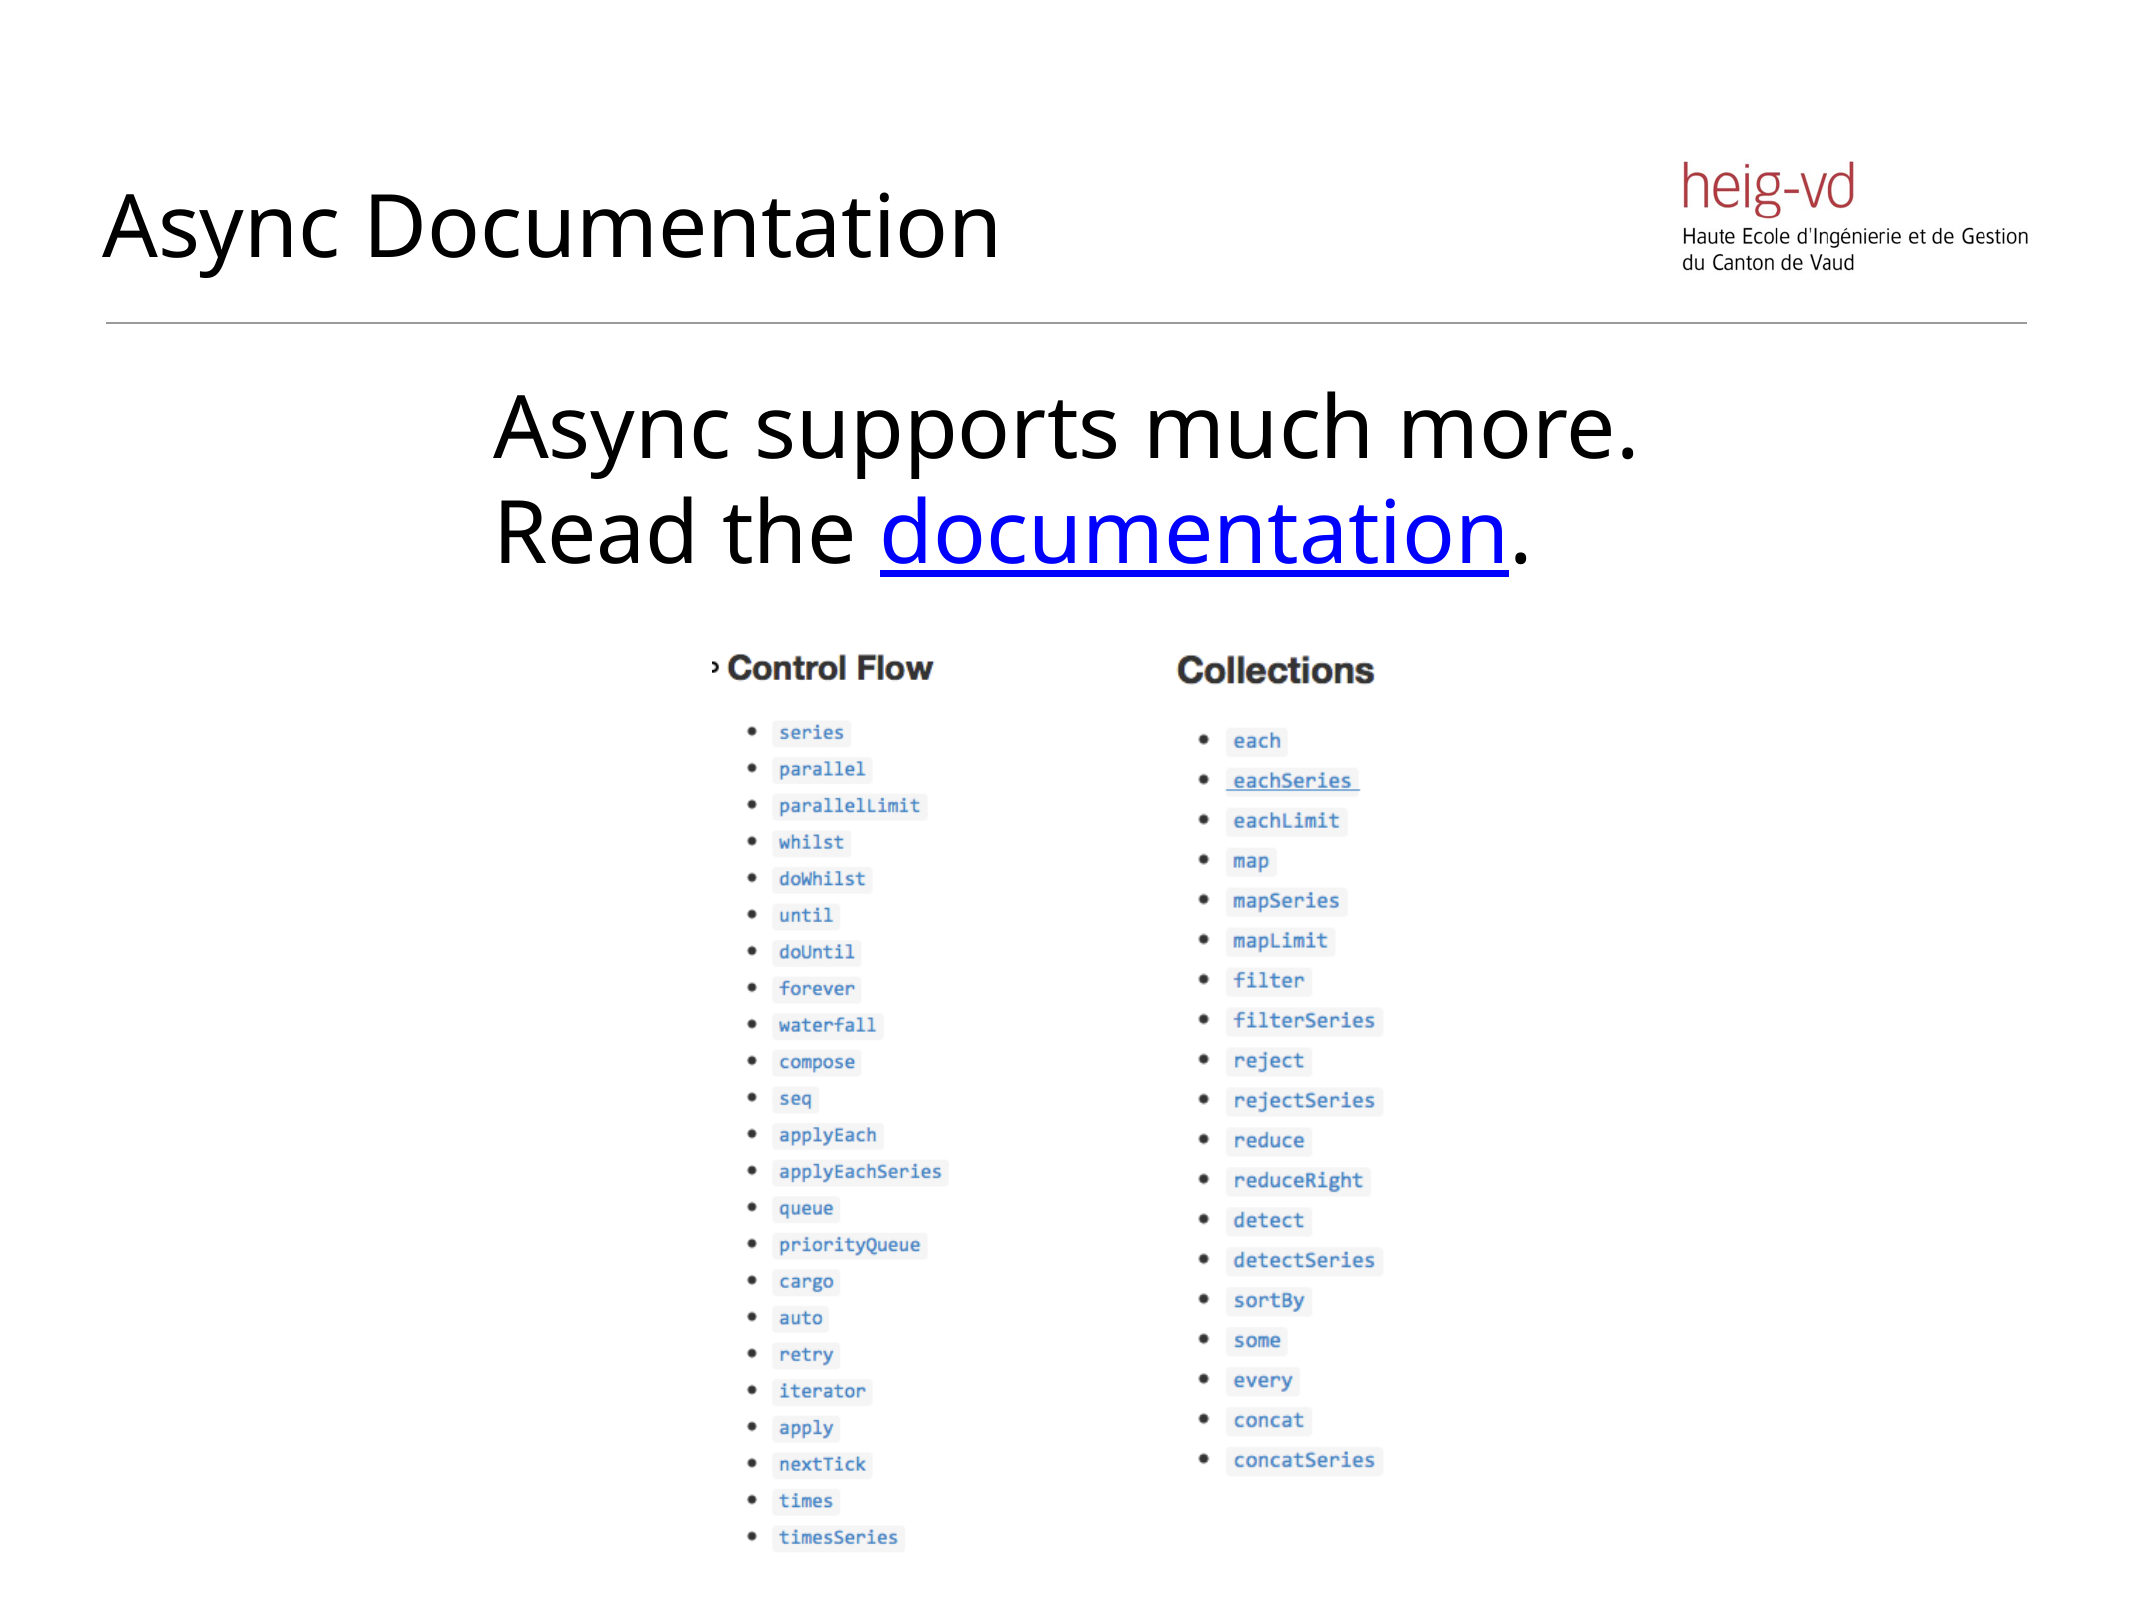

# Async Documentation
Async supports much more.
Read the documentation.